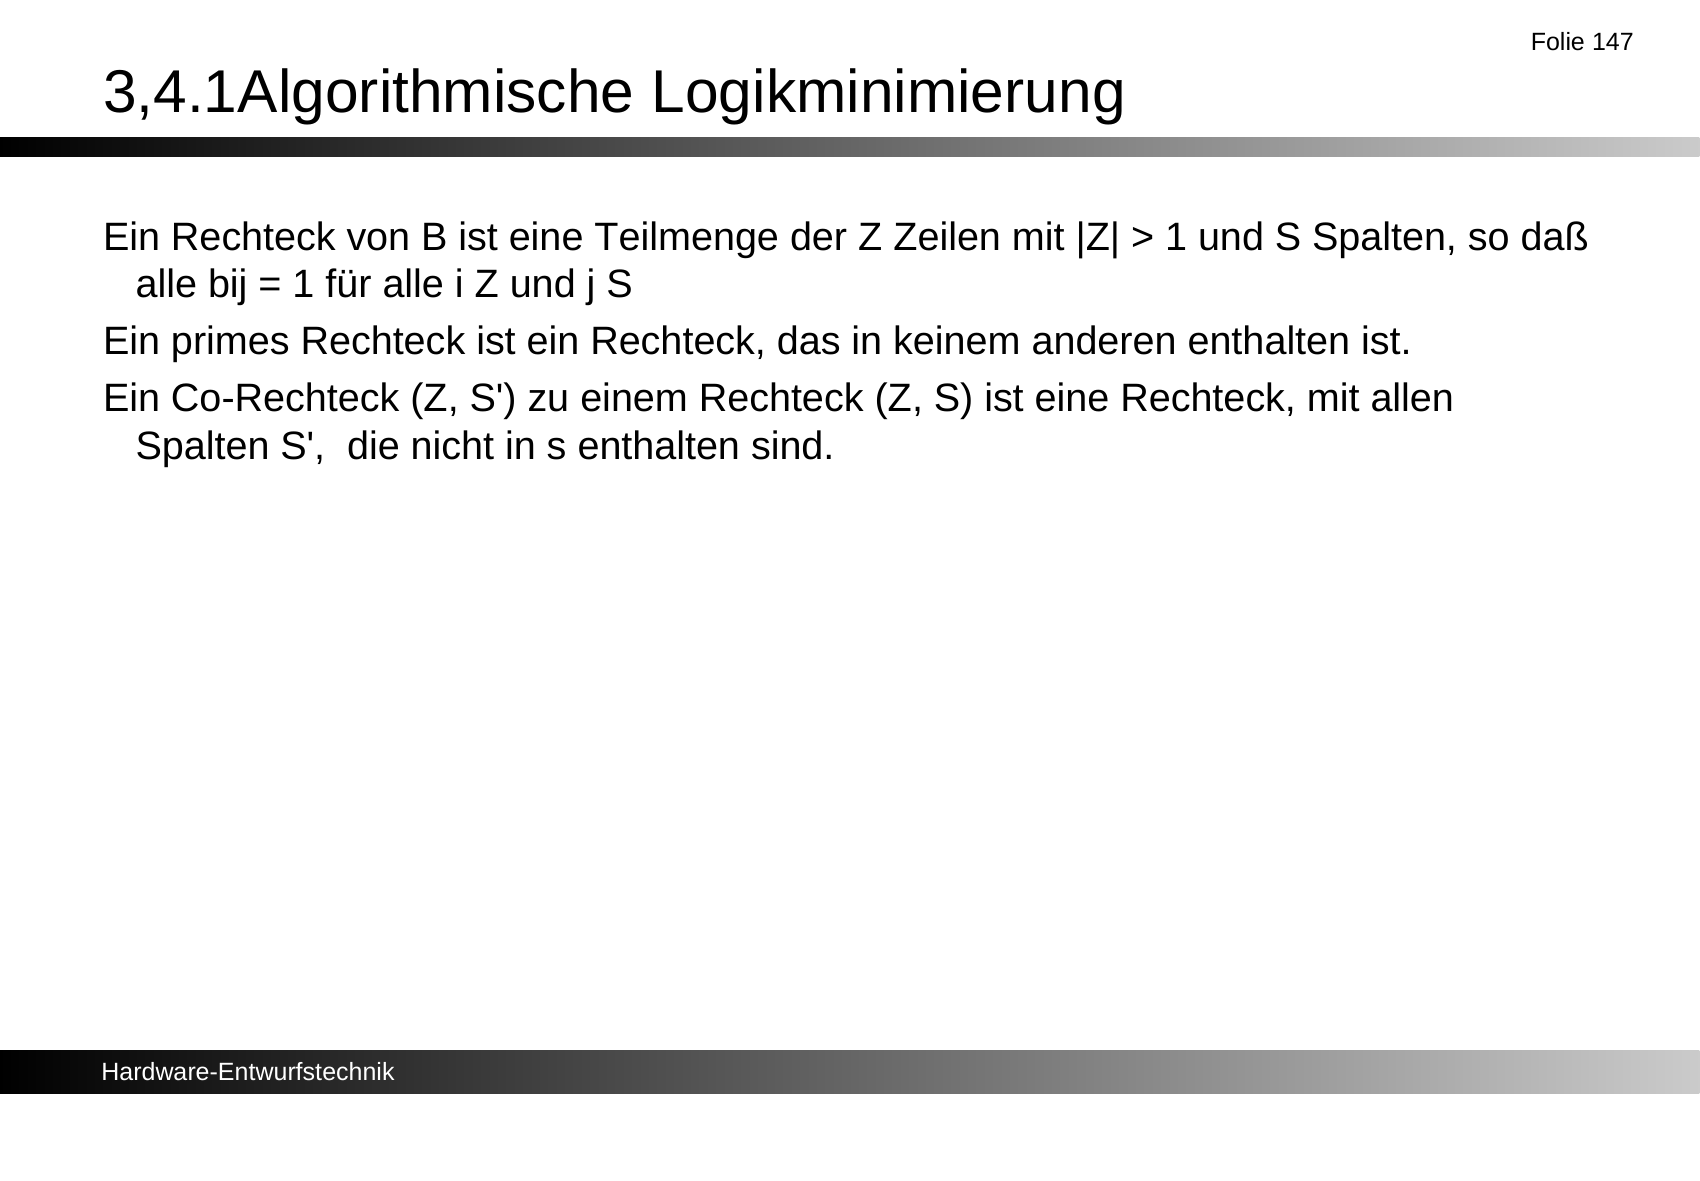

# 3,4.1Algorithmische Logikminimierung
Ein Rechteck von B ist eine Teilmenge der Z Zeilen mit |Z| > 1 und S Spalten, so daß alle bij = 1 für alle i Z und j S
Ein primes Rechteck ist ein Rechteck, das in keinem anderen enthalten ist.
Ein Co-Rechteck (Z, S') zu einem Rechteck (Z, S) ist eine Rechteck, mit allen Spalten S', die nicht in s enthalten sind.